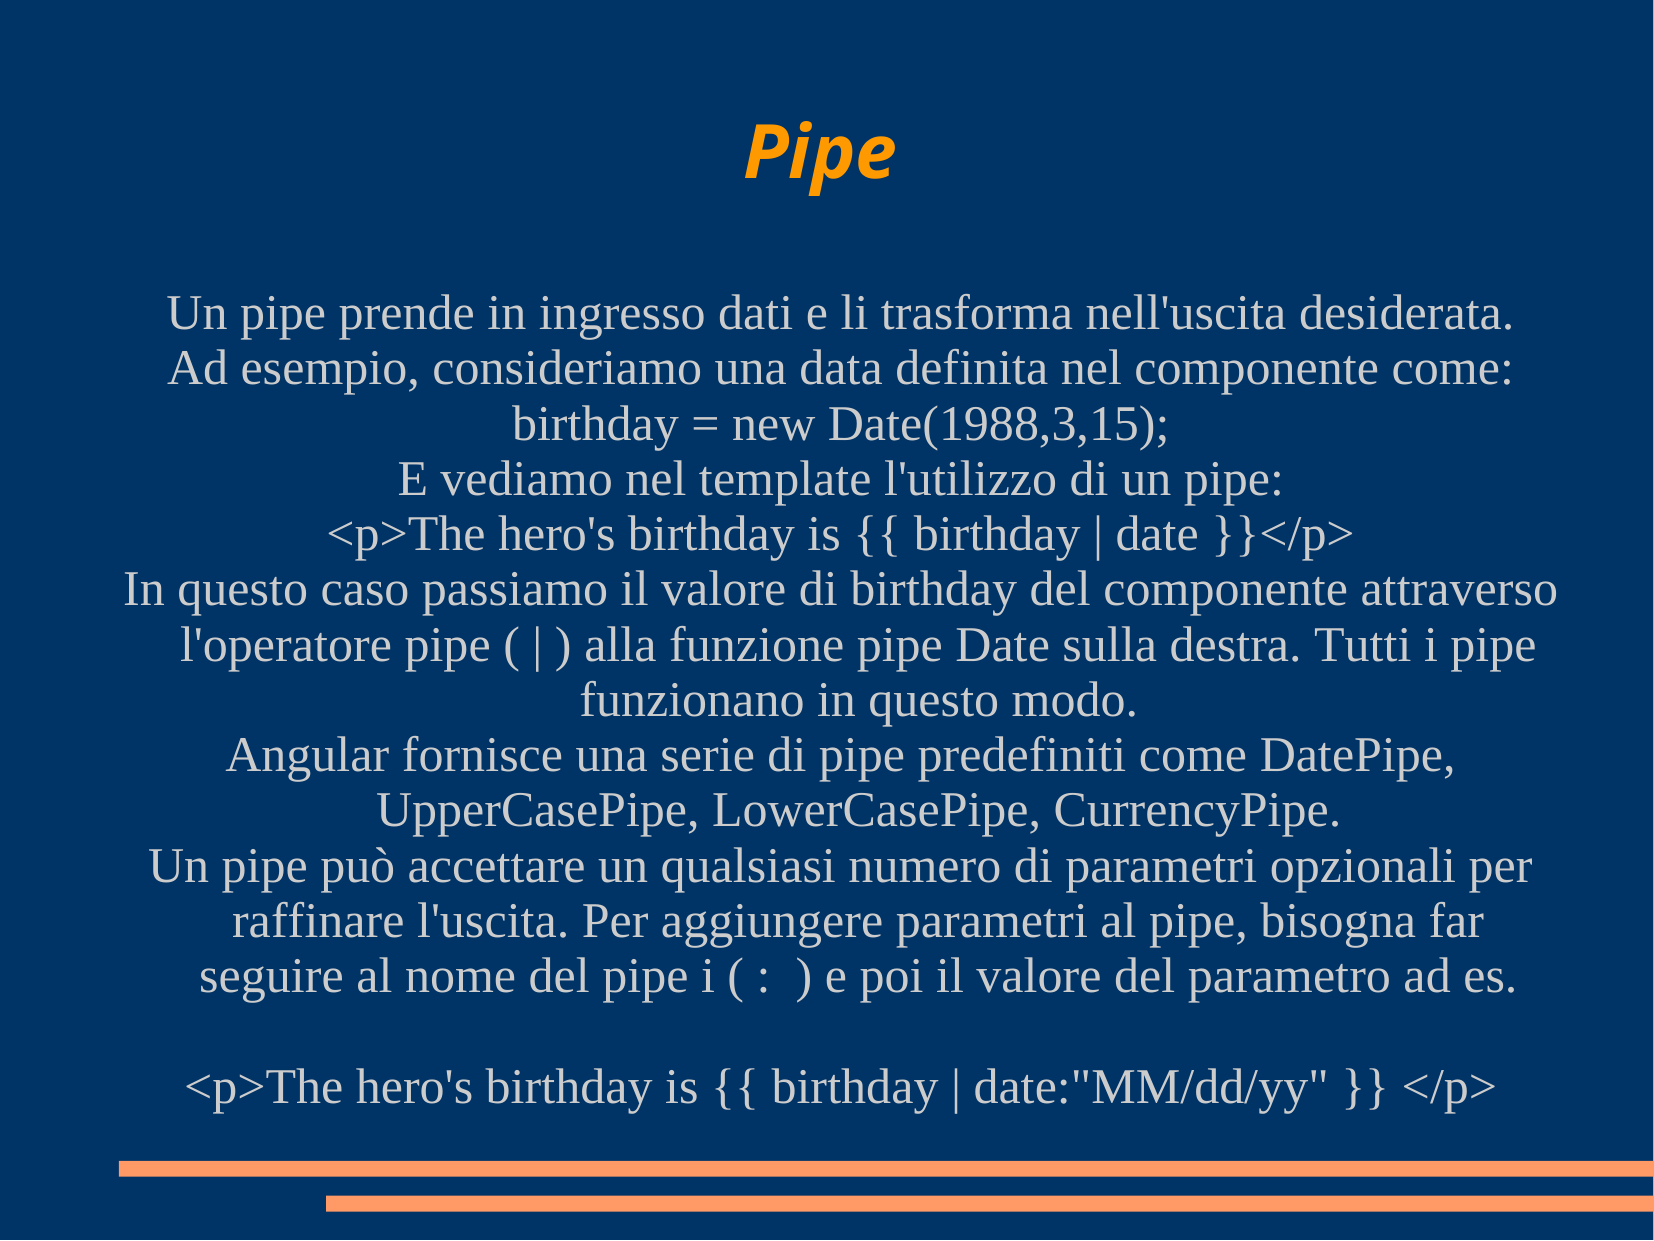

# Pipe
Un pipe prende in ingresso dati e li trasforma nell'uscita desiderata.
Ad esempio, consideriamo una data definita nel componente come:
birthday = new Date(1988,3,15);
E vediamo nel template l'utilizzo di un pipe:
<p>The hero's birthday is {{ birthday | date }}</p>
In questo caso passiamo il valore di birthday del componente attraverso l'operatore pipe ( | ) alla funzione pipe Date sulla destra. Tutti i pipe funzionano in questo modo.
Angular fornisce una serie di pipe predefiniti come DatePipe, UpperCasePipe, LowerCasePipe, CurrencyPipe.
Un pipe può accettare un qualsiasi numero di parametri opzionali per raffinare l'uscita. Per aggiungere parametri al pipe, bisogna far seguire al nome del pipe i ( : ) e poi il valore del parametro ad es.
<p>The hero's birthday is {{ birthday | date:"MM/dd/yy" }} </p>